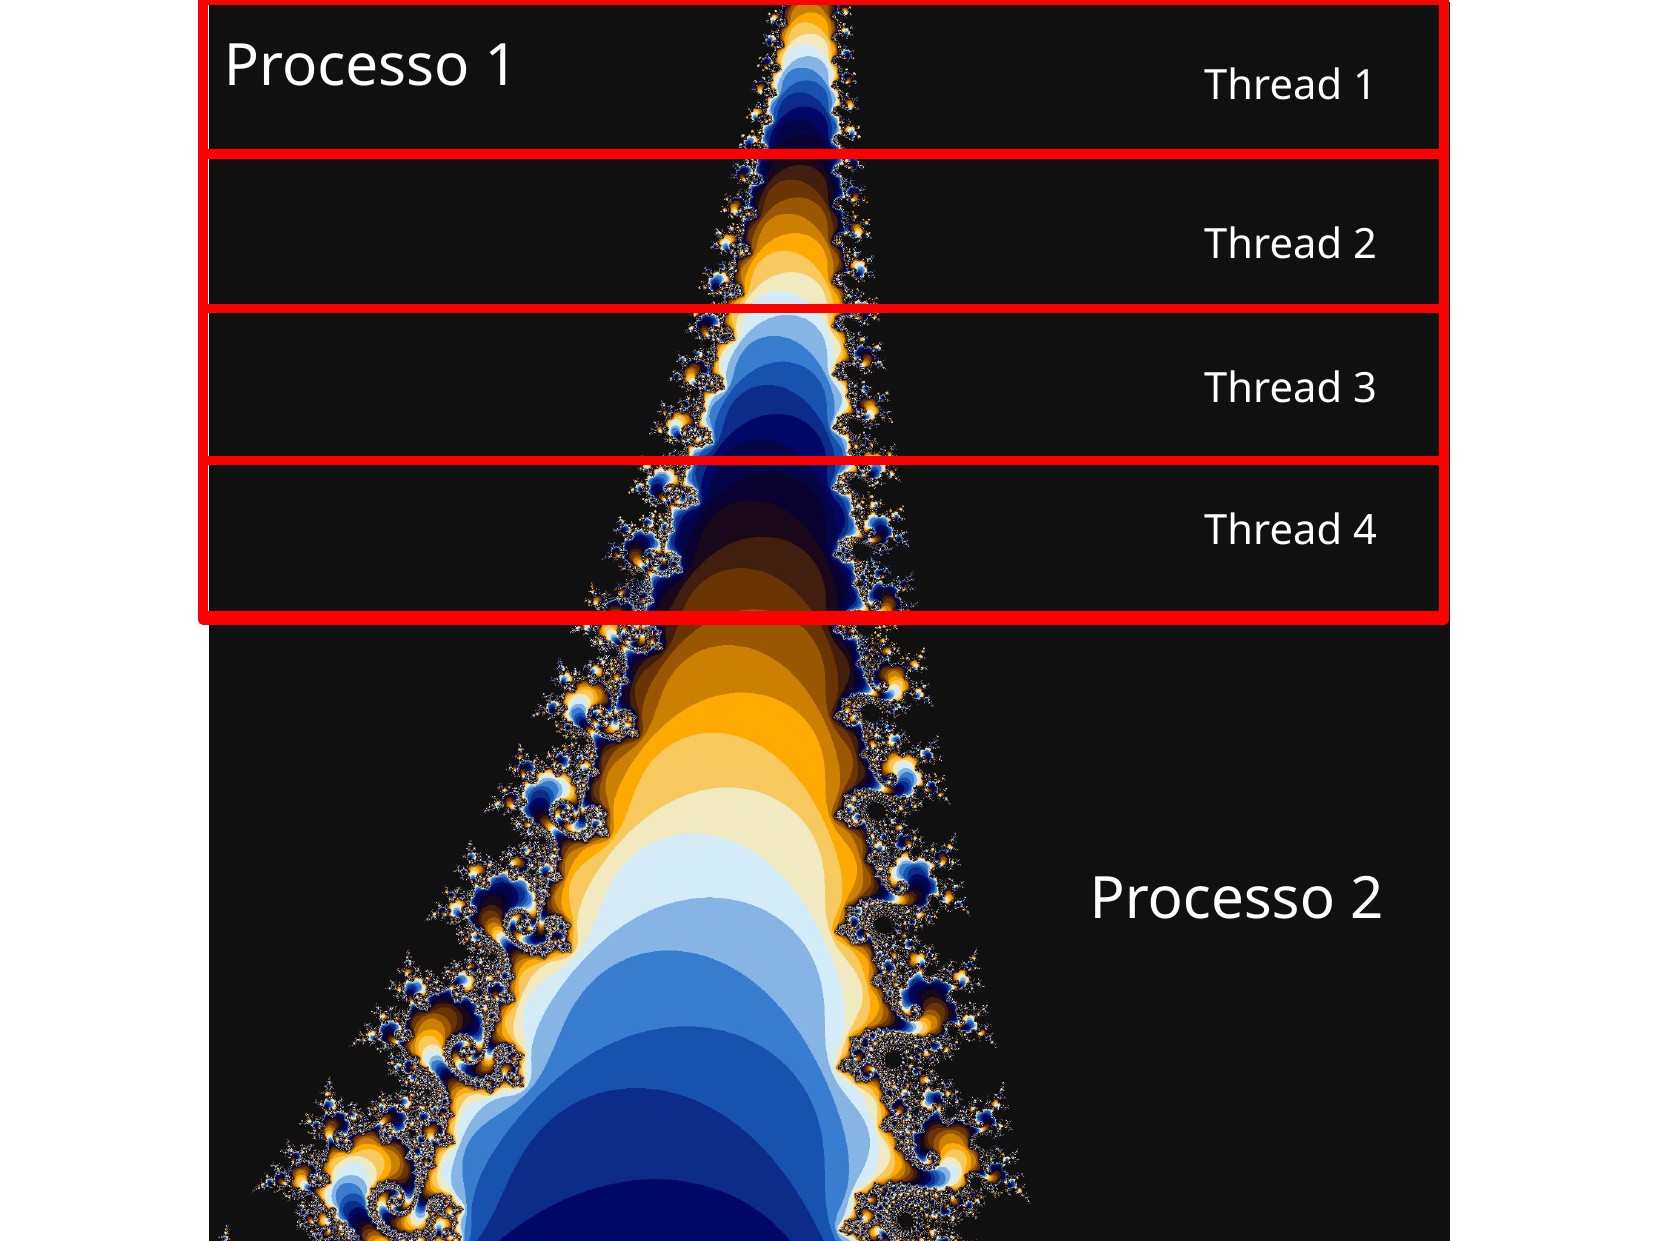

Processo 1
Thread 1
Thread 2
Thread 3
Thread 4
Processo 2